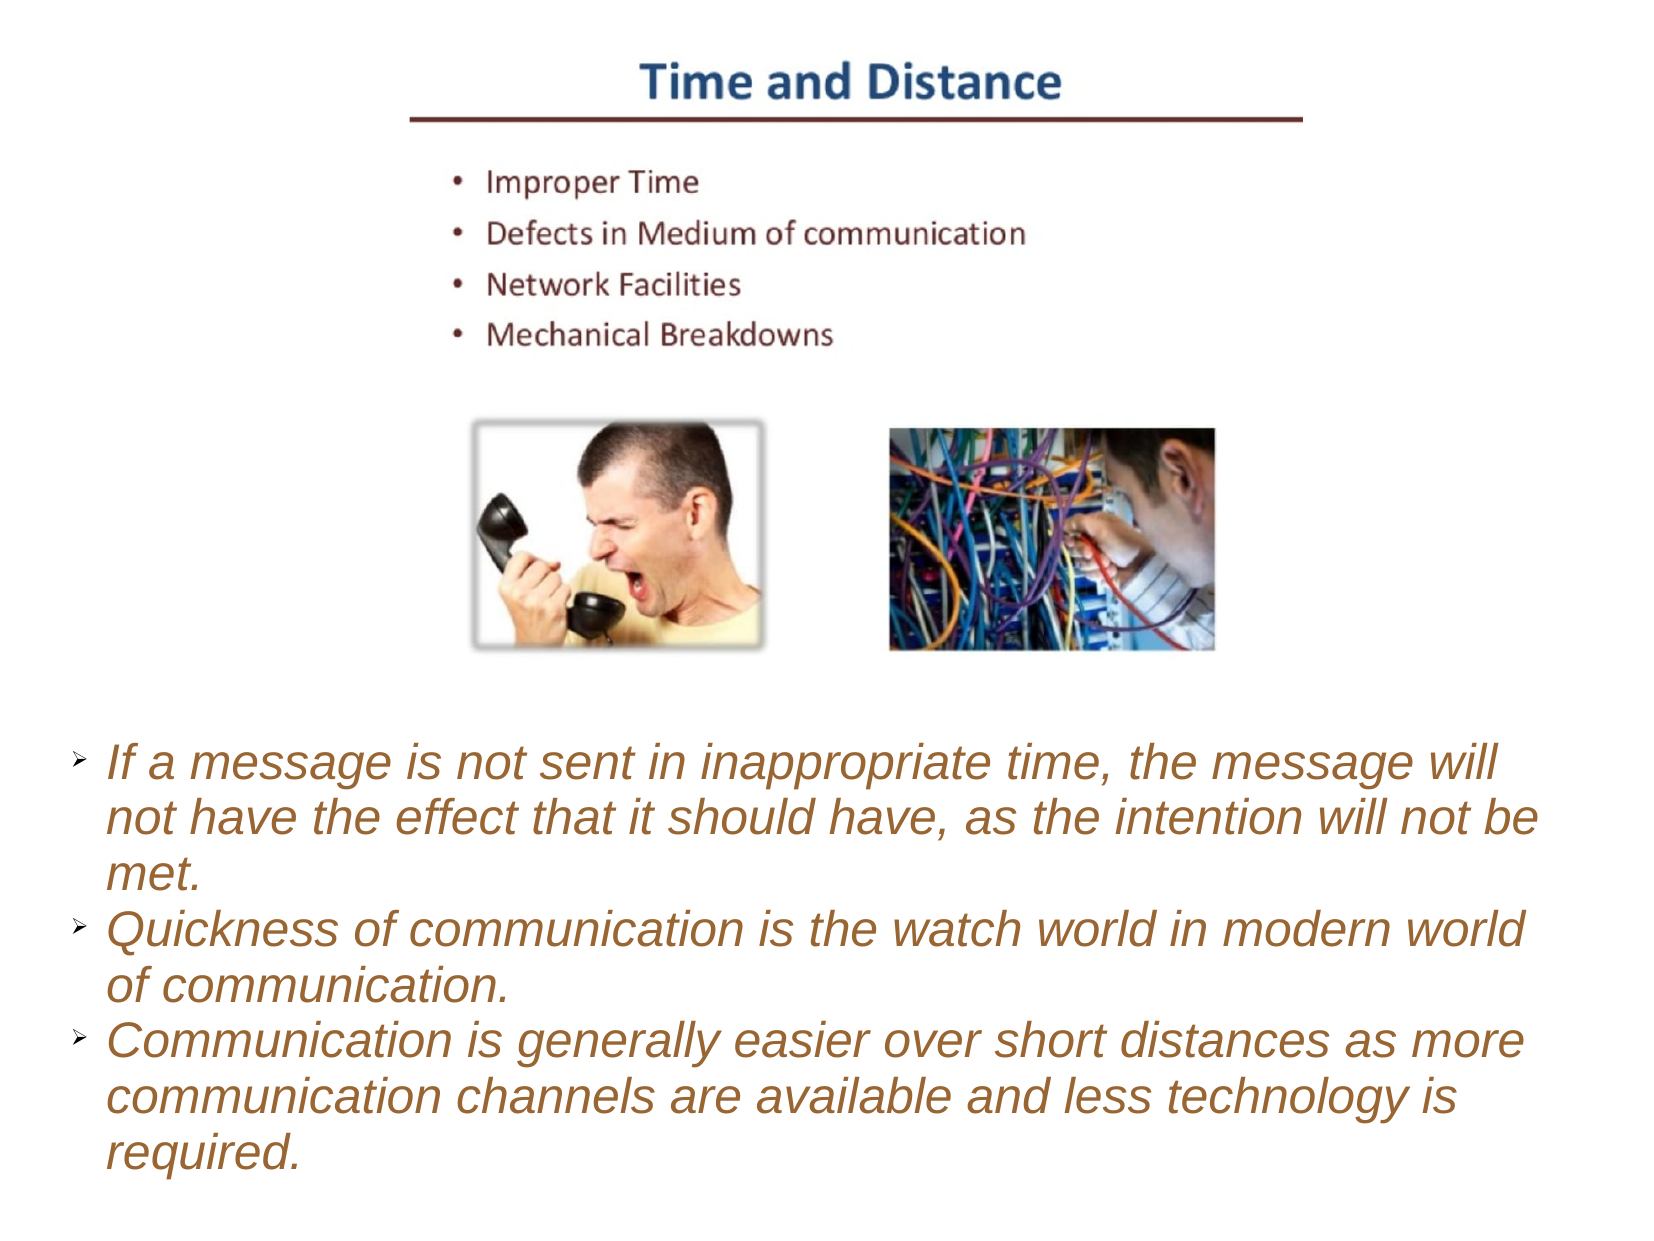

# If a message is not sent in inappropriate time, the message will not have the effect that it should have, as the intention will not be met.
Quickness of communication is the watch world in modern world of communication.
Communication is generally easier over short distances as more communication channels are available and less technology is required.